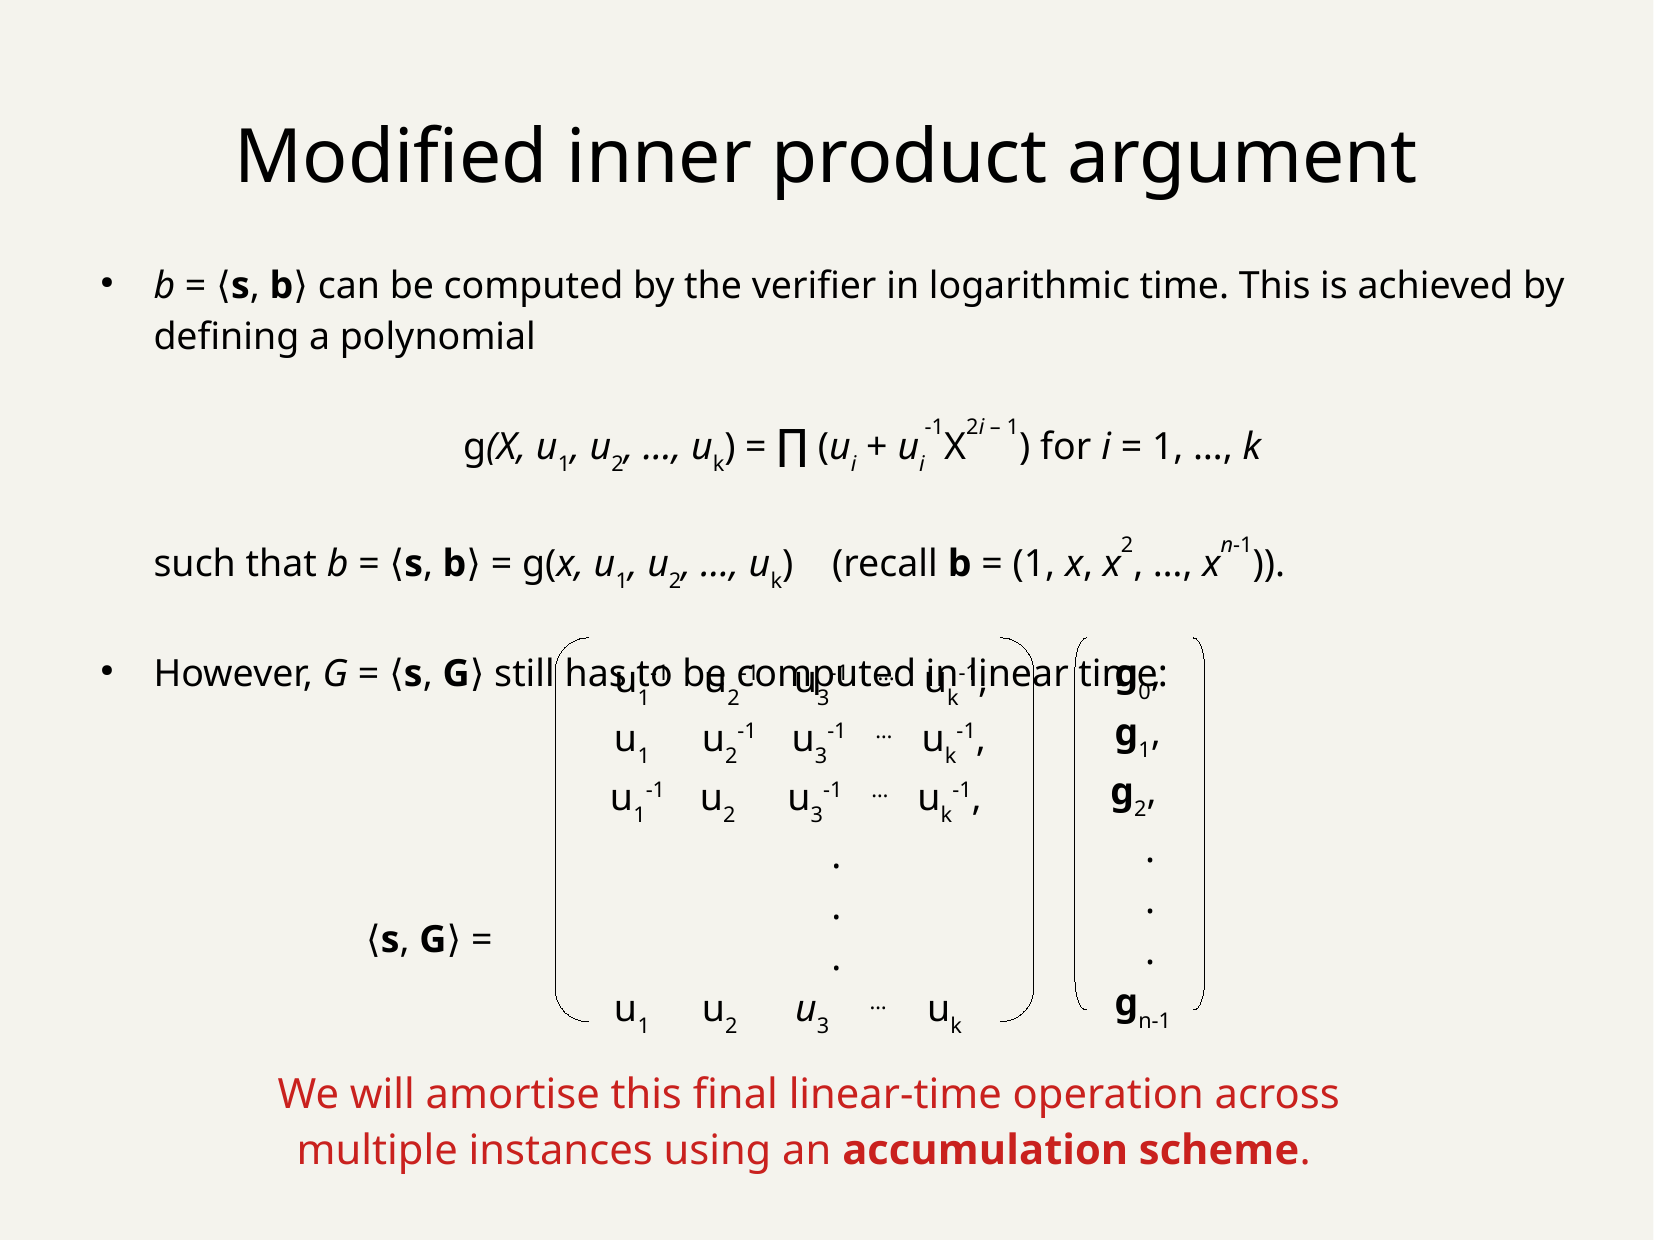

# Modified inner product argument
b = ⟨s, b⟩ can be computed by the verifier in logarithmic time. This is achieved by defining a polynomial
g(X, u1, u2, …, uk) = ∏ (ui + ui-1X2i – 1) for i = 1, …, k
such that b = ⟨s, b⟩ = g(x, u1, u2, …, uk) (recall b = (1, x, x2, …, xn-1)).
However, G = ⟨s, G⟩ still has to be computed in linear time:
⟨s, G⟩ =
 g0,
 g1,
	 g2,
		.
		.
		.
 gn-1
 u1-1 u2-1 u3-1 … uk-1,
 u1 u2-1 u3-1 … uk-1,
	 u1-1 u2 u3-1 … uk-1,
				 .
				 .
				 .
 u1 u2 u3 … uk
We will amortise this final linear-time operation across multiple instances using an accumulation scheme.